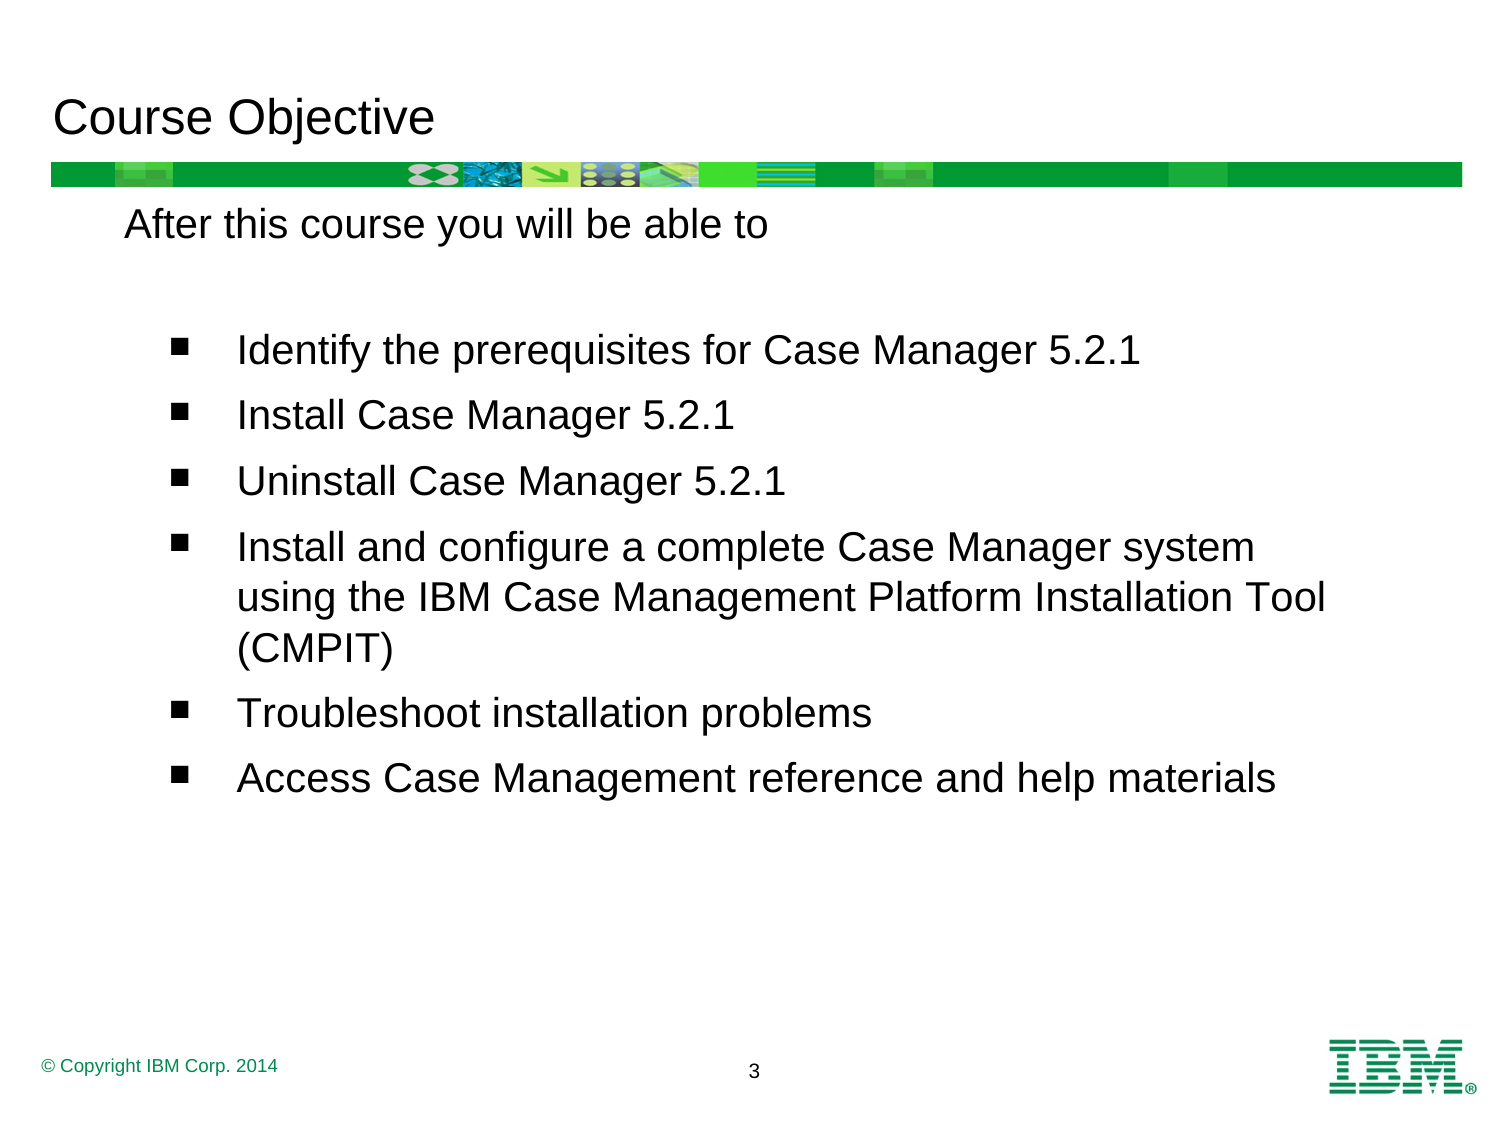

# Course Objective
After this course you will be able to
Identify the prerequisites for Case Manager 5.2.1
Install Case Manager 5.2.1
Uninstall Case Manager 5.2.1
Install and configure a complete Case Manager system using the IBM Case Management Platform Installation Tool (CMPIT)
Troubleshoot installation problems
Access Case Management reference and help materials
3